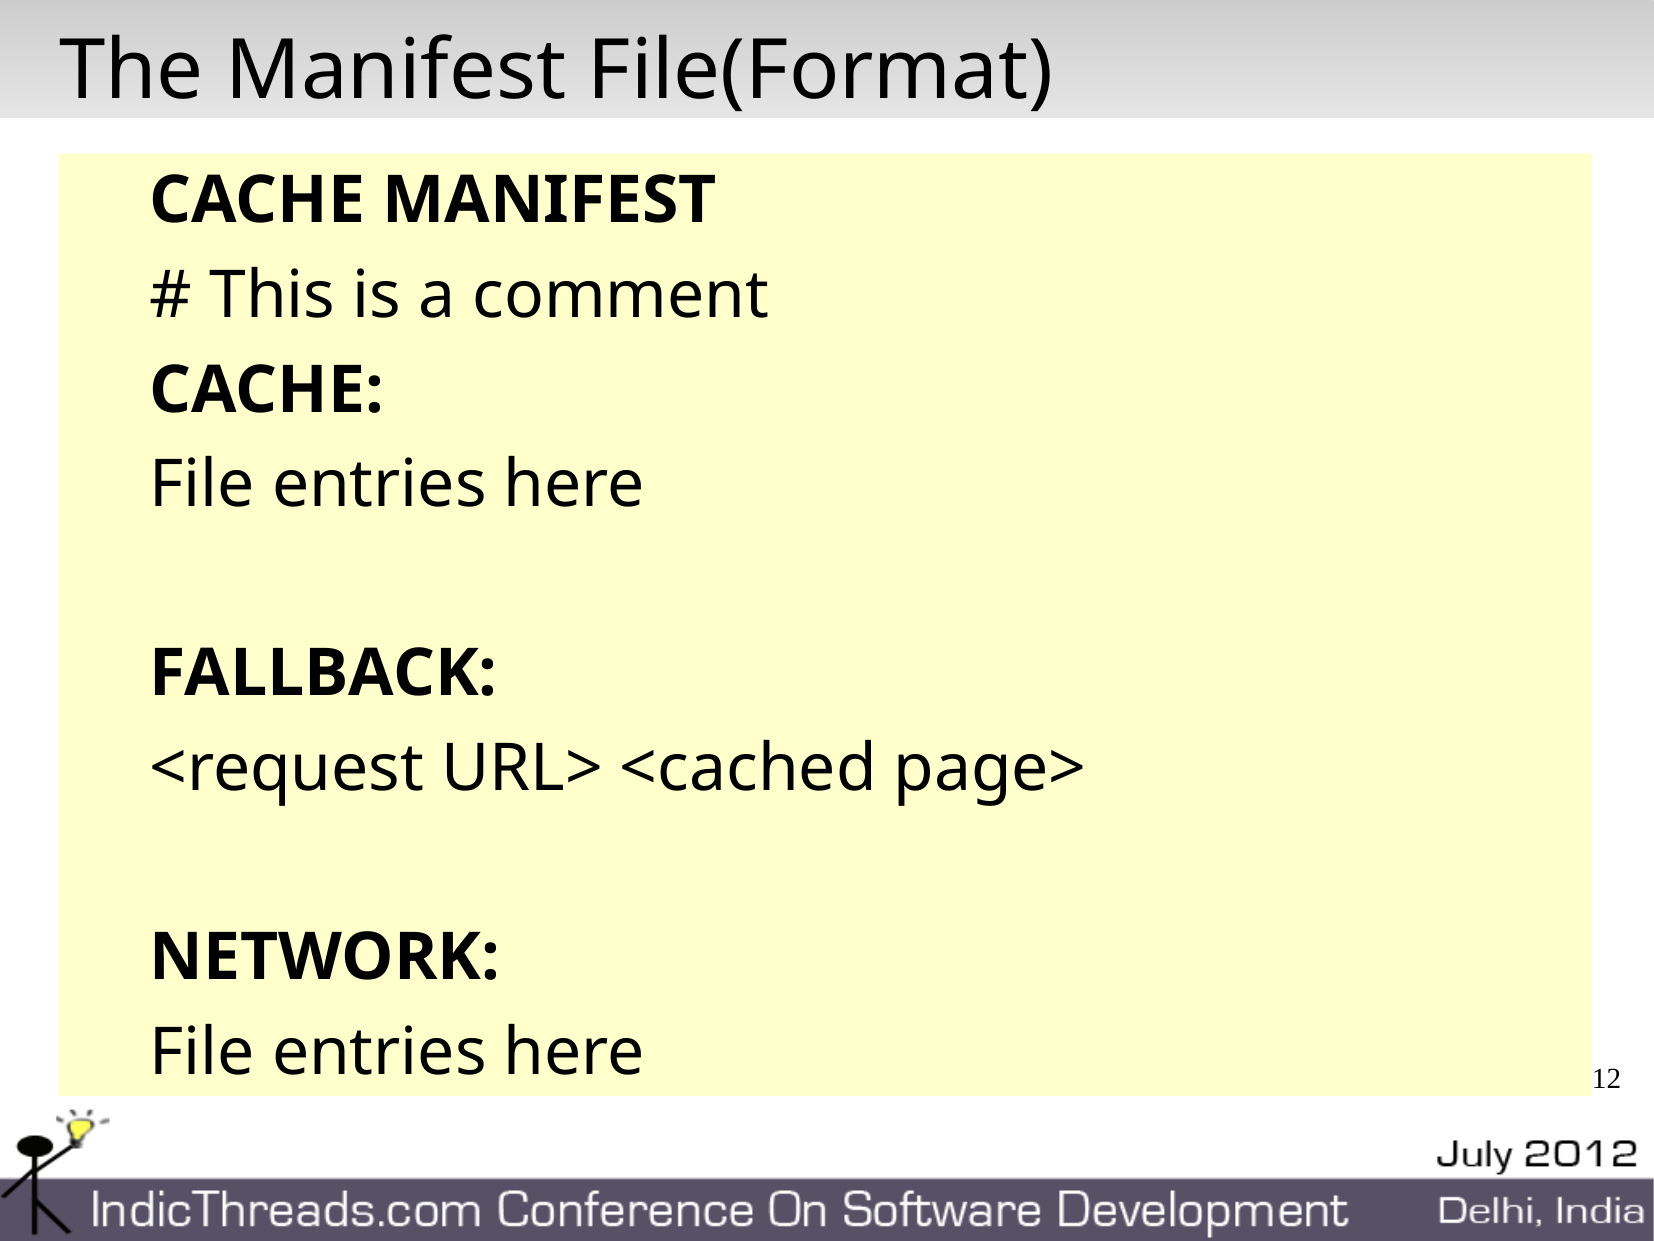

# The Manifest File(Format)
CACHE MANIFEST
# This is a comment
CACHE:
File entries here
FALLBACK:
<request URL> <cached page>
NETWORK:
File entries here
12